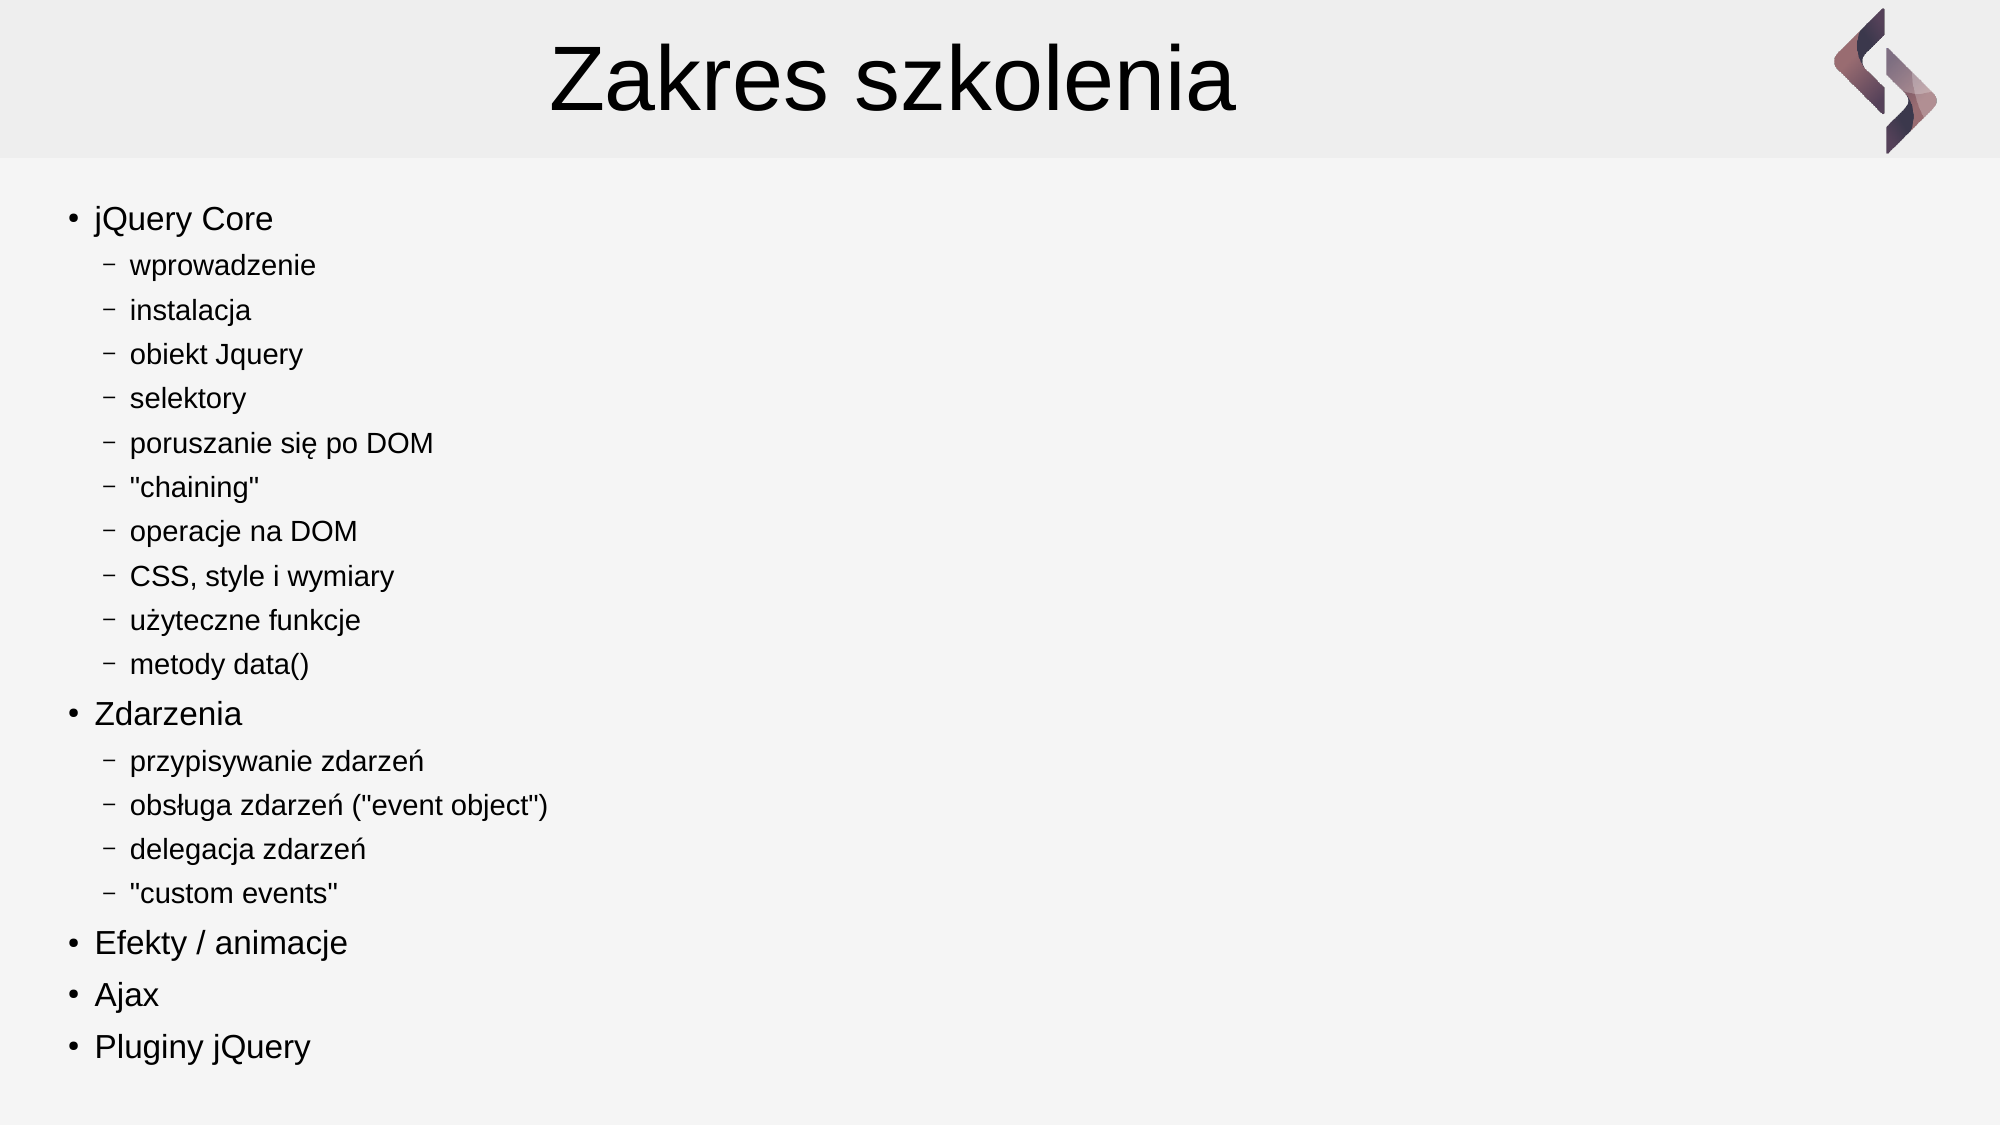

# Zakres szkolenia
jQuery Core
wprowadzenie
instalacja
obiekt Jquery
selektory
poruszanie się po DOM
"chaining"
operacje na DOM
CSS, style i wymiary
użyteczne funkcje
metody data()
Zdarzenia
przypisywanie zdarzeń
obsługa zdarzeń ("event object")
delegacja zdarzeń
"custom events"
Efekty / animacje
Ajax
Pluginy jQuery